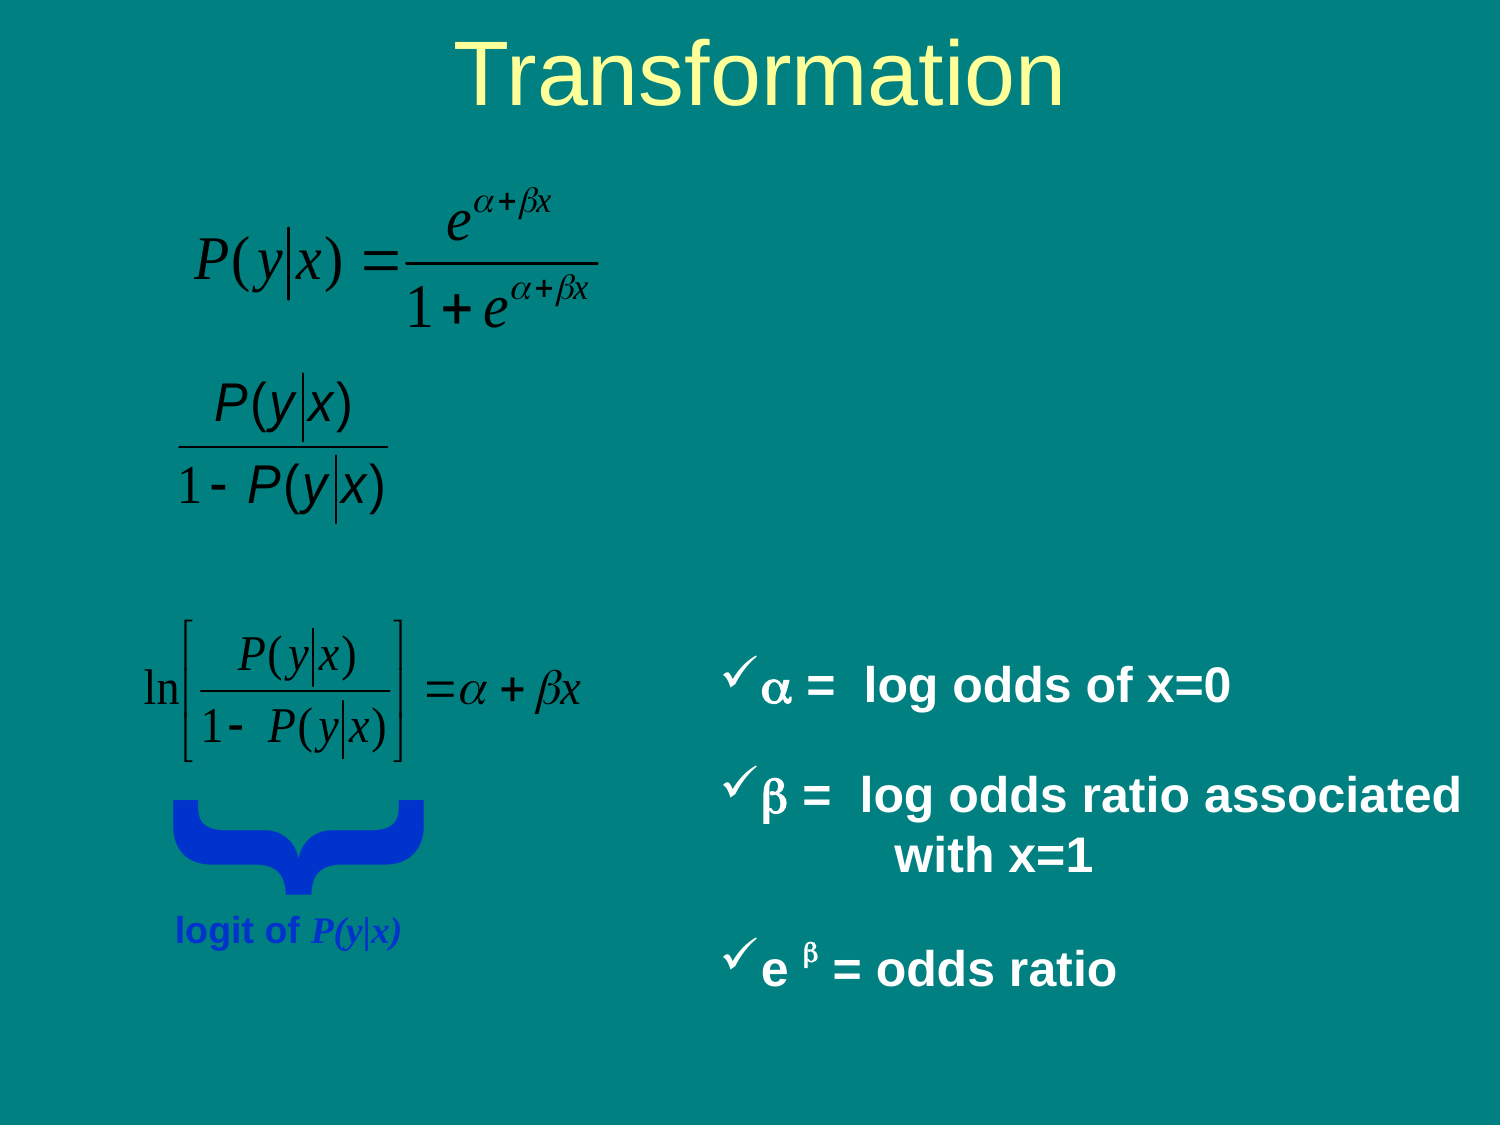

# Transformation
a = log odds of x=0
b = log odds ratio associated
 with x=1
e b = odds ratio
{
logit of P(y|x)